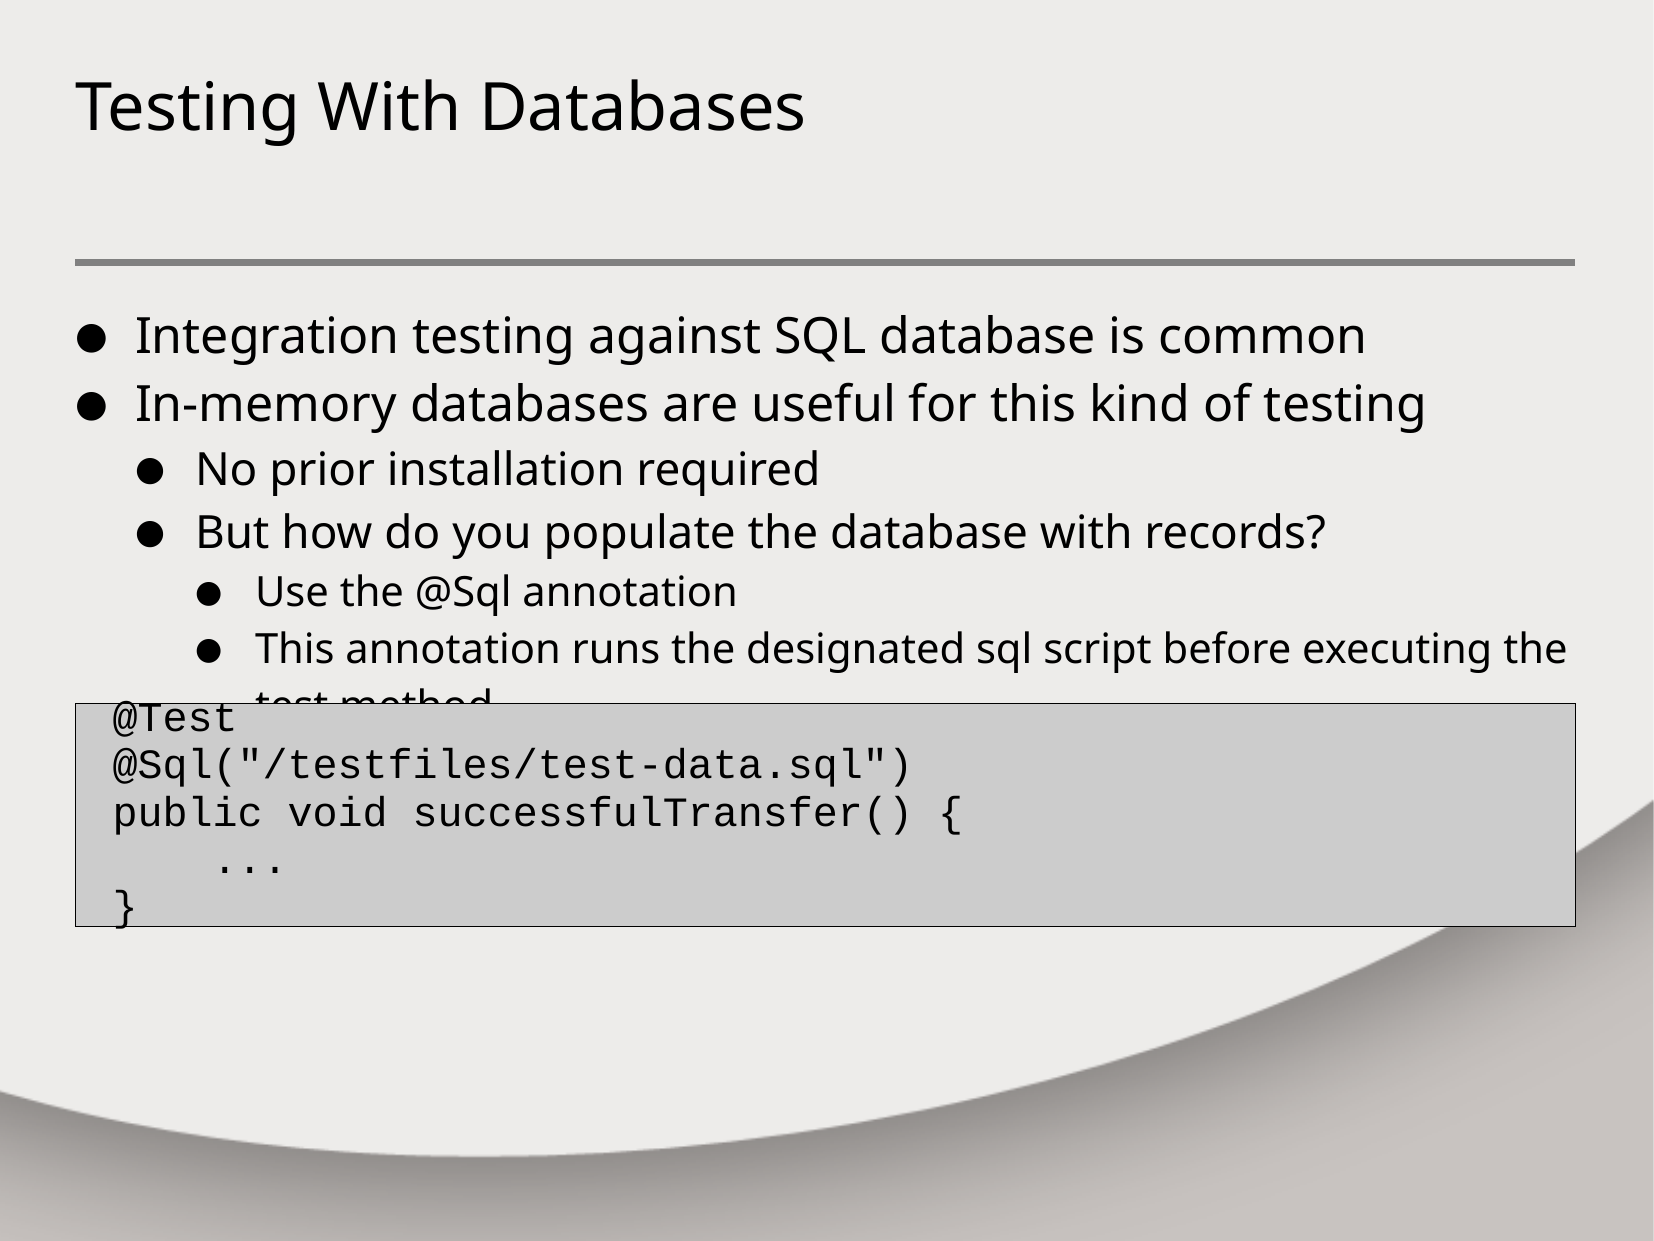

# Testing With Databases
Integration testing against SQL database is common
In-memory databases are useful for this kind of testing
No prior installation required
But how do you populate the database with records?
Use the @Sql annotation
This annotation runs the designated sql script before executing the test method
@Test
@Sql("/testfiles/test-data.sql")
public void successfulTransfer() {
 ...
}